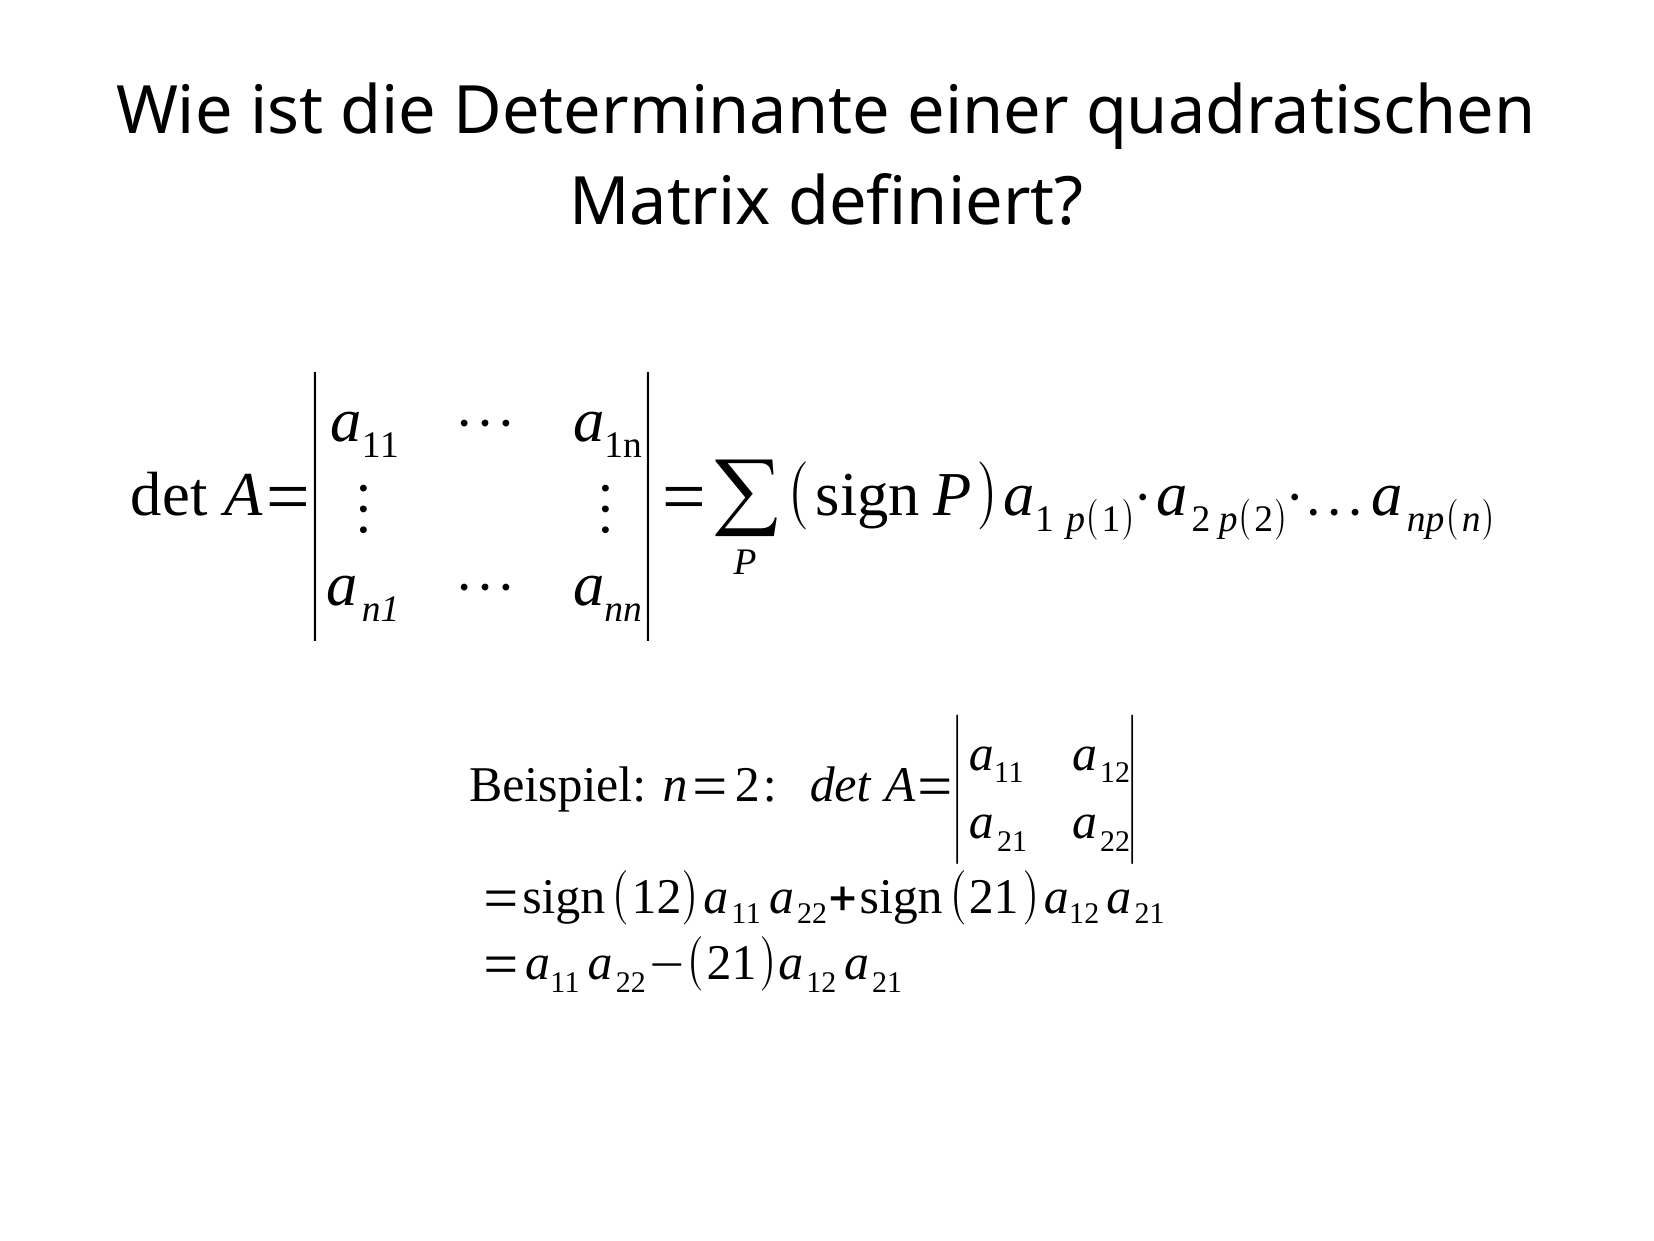

# Wie ist die Determinante einer quadratischen Matrix definiert?